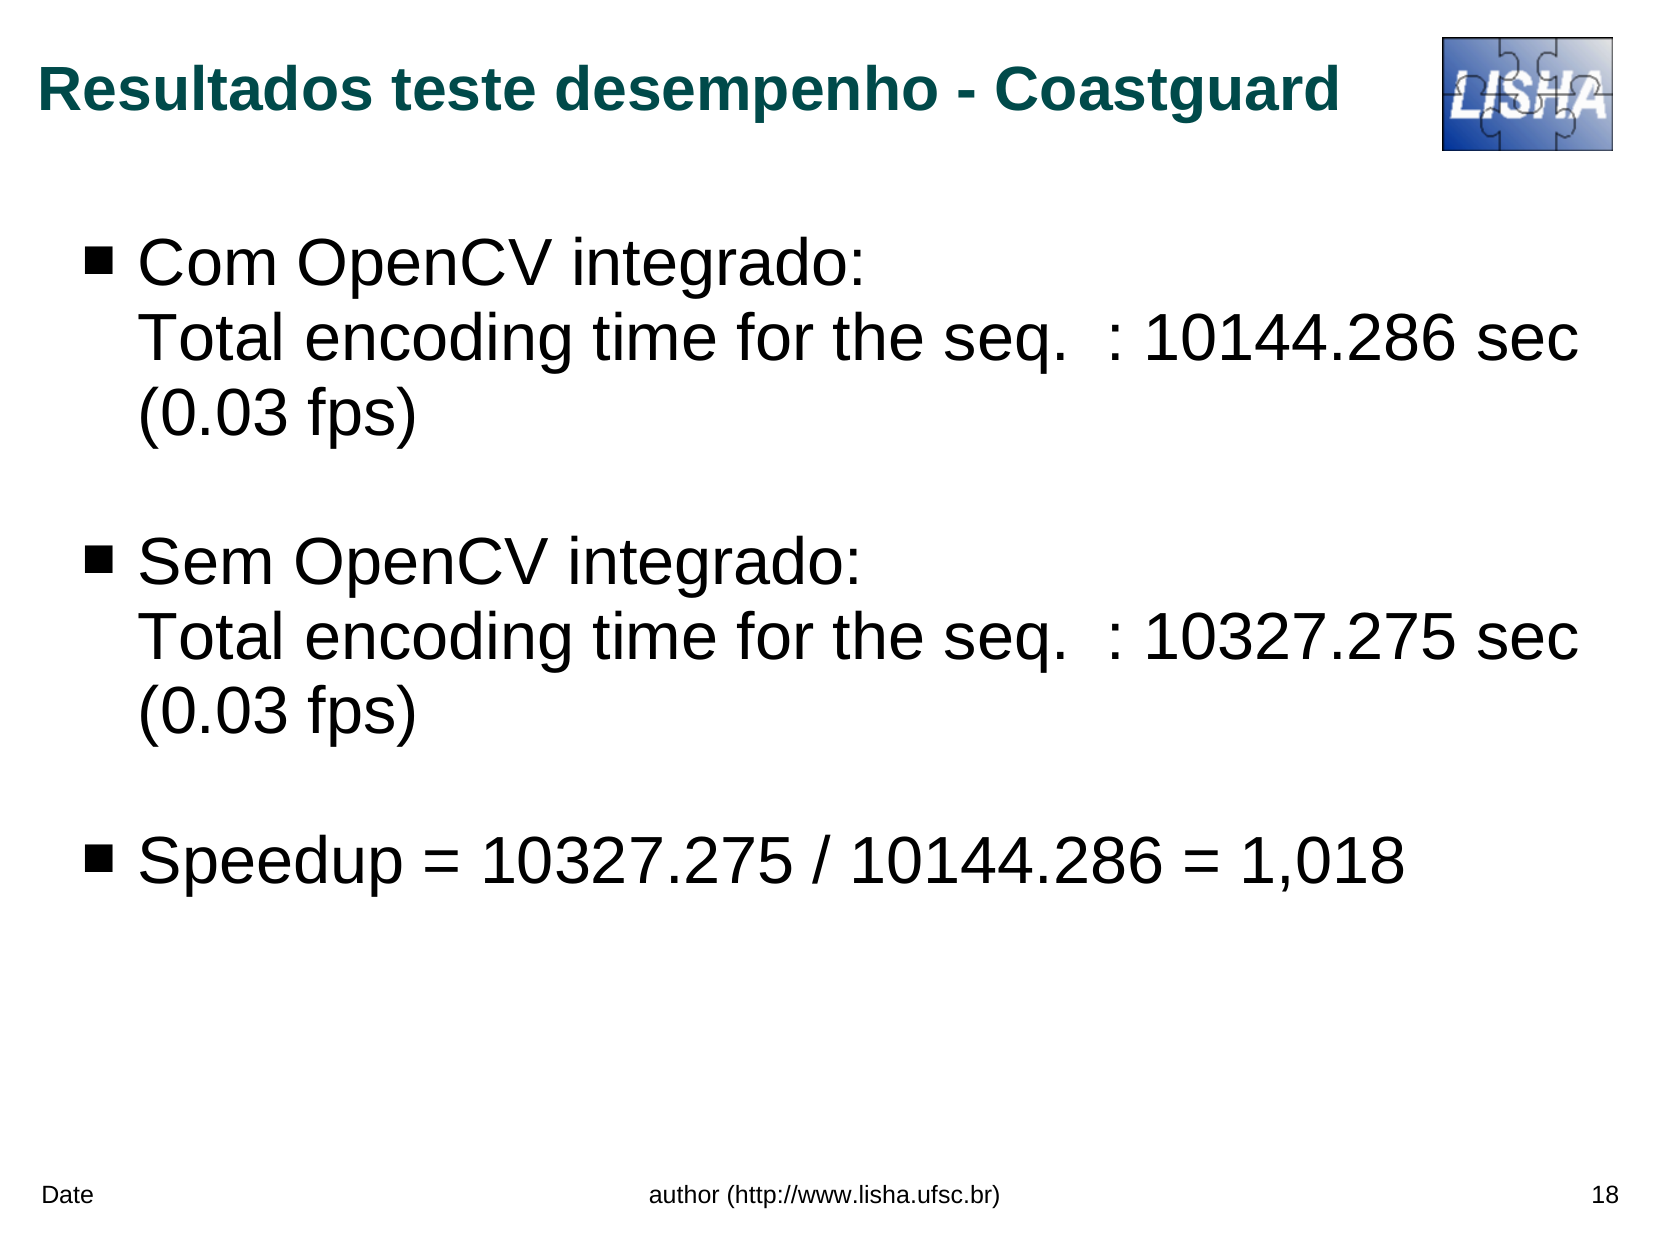

# Resultados teste desempenho - Coastguard
Com OpenCV integrado:
Total encoding time for the seq. : 10144.286 sec (0.03 fps)
Sem OpenCV integrado:
Total encoding time for the seq. : 10327.275 sec (0.03 fps)
Speedup = 10327.275 / 10144.286 = 1,018